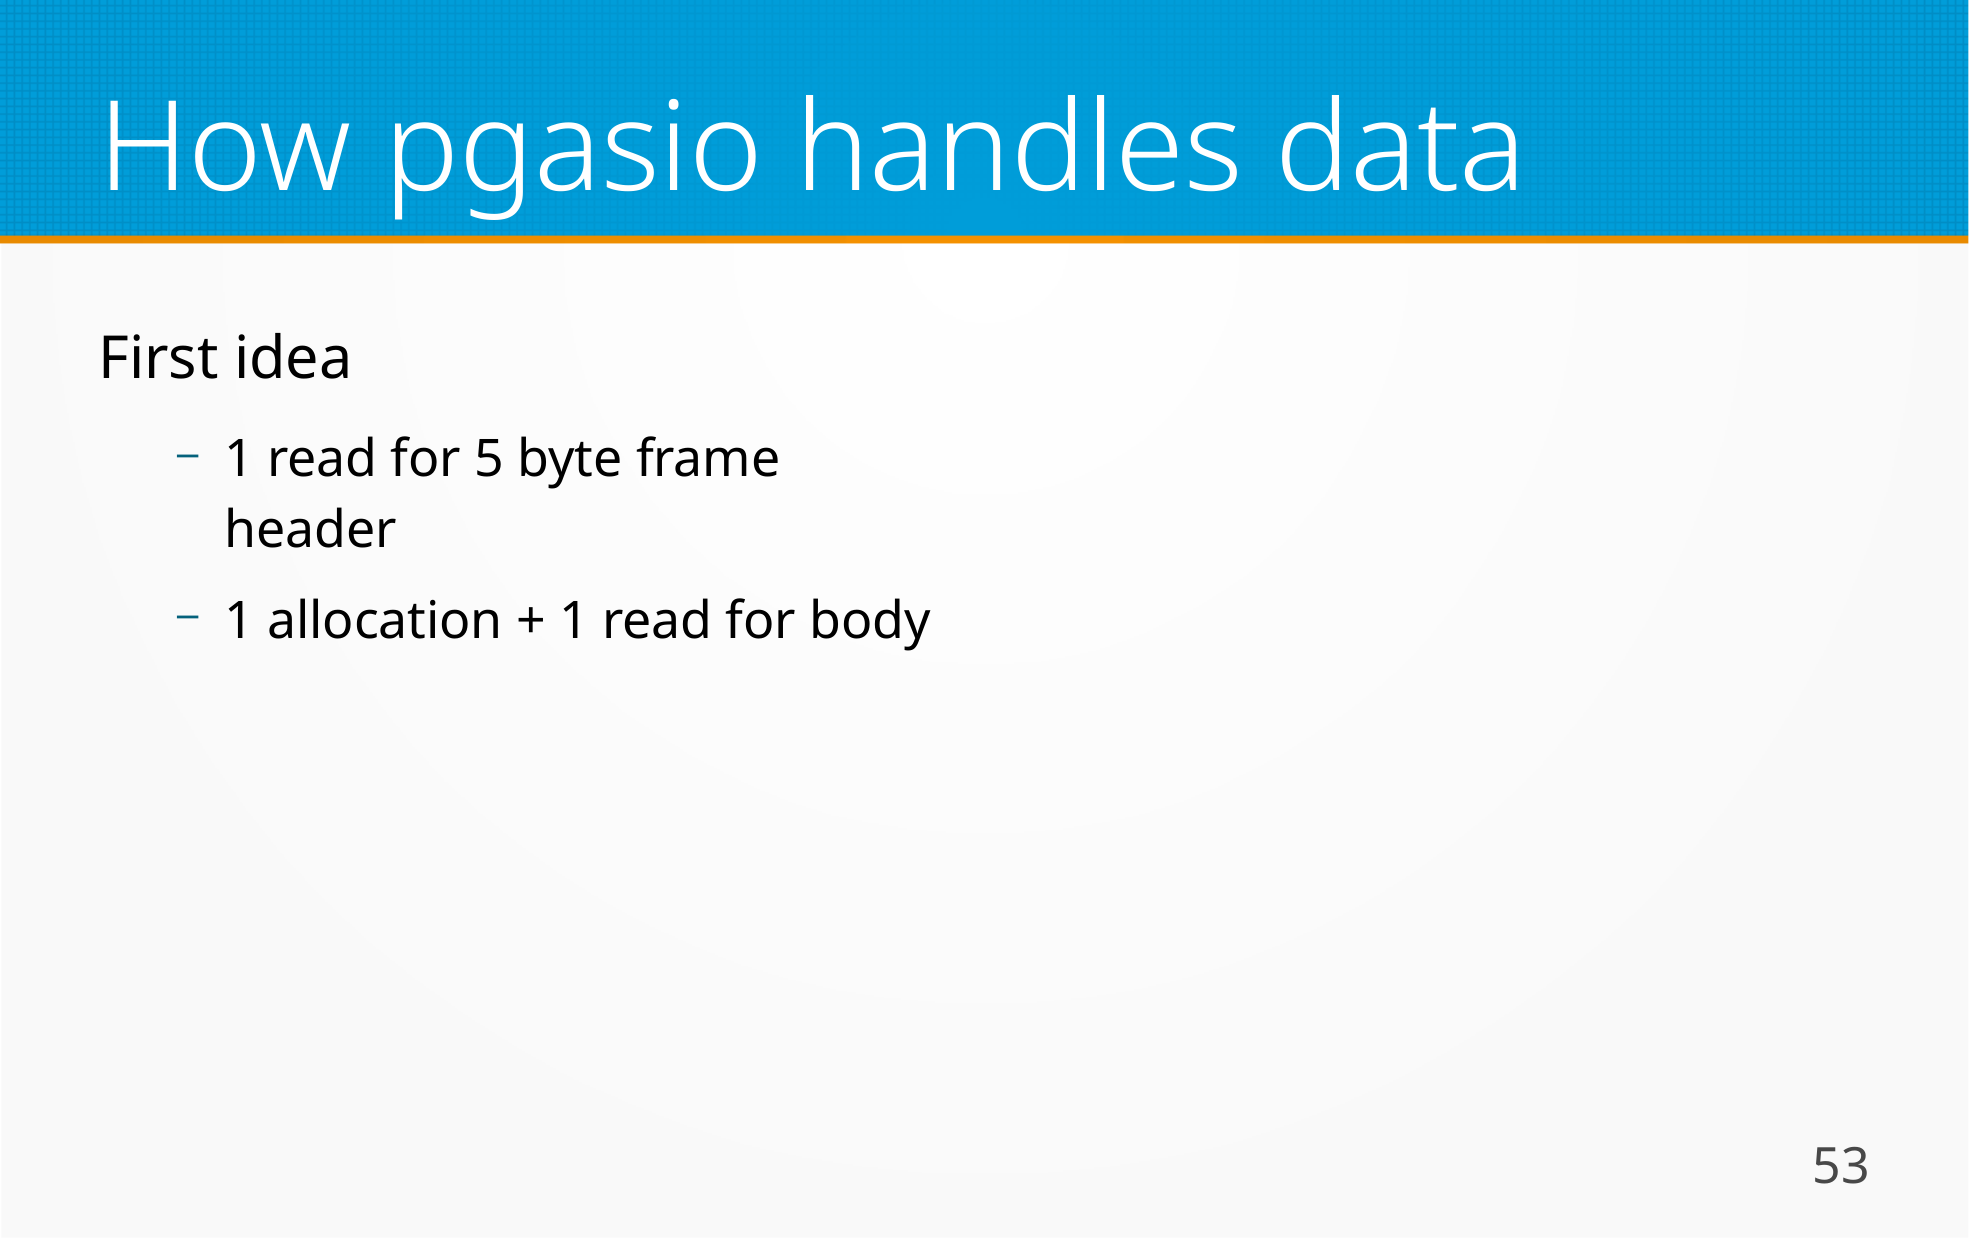

# How pgasio handles data
First idea
1 read for 5 byte frame header
1 allocation + 1 read for body
53